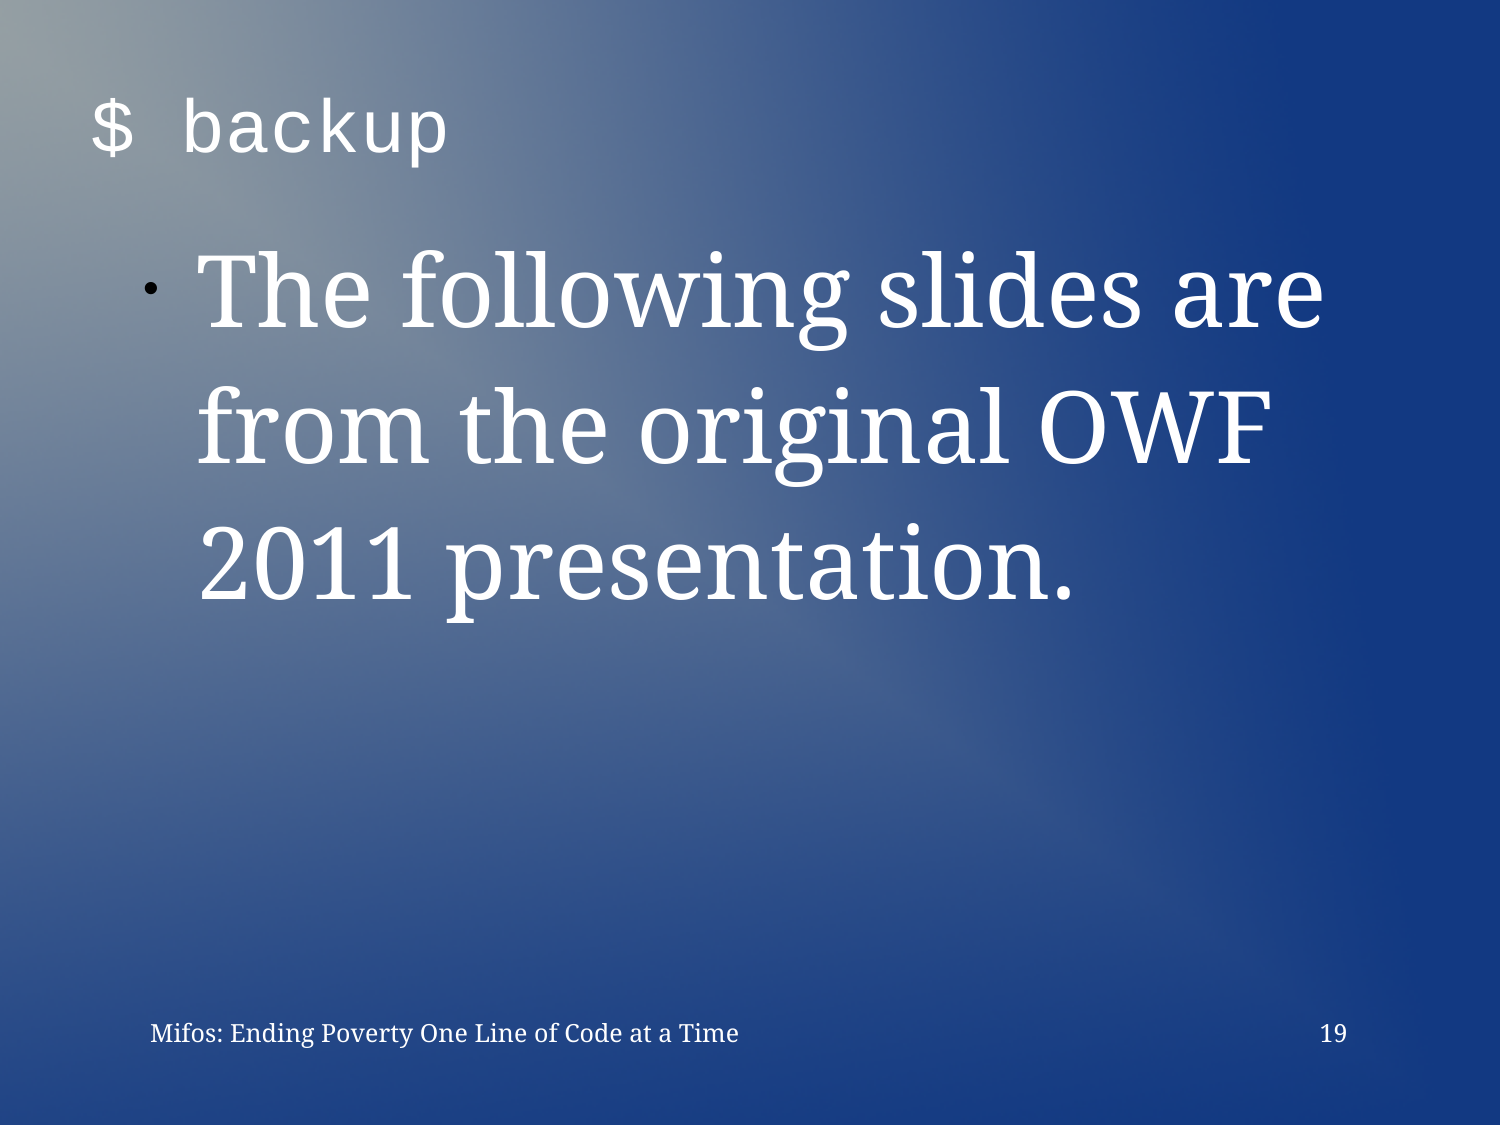

$ backup
# The following slides are from the original OWF 2011 presentation.
Mifos: Ending Poverty One Line of Code at a Time